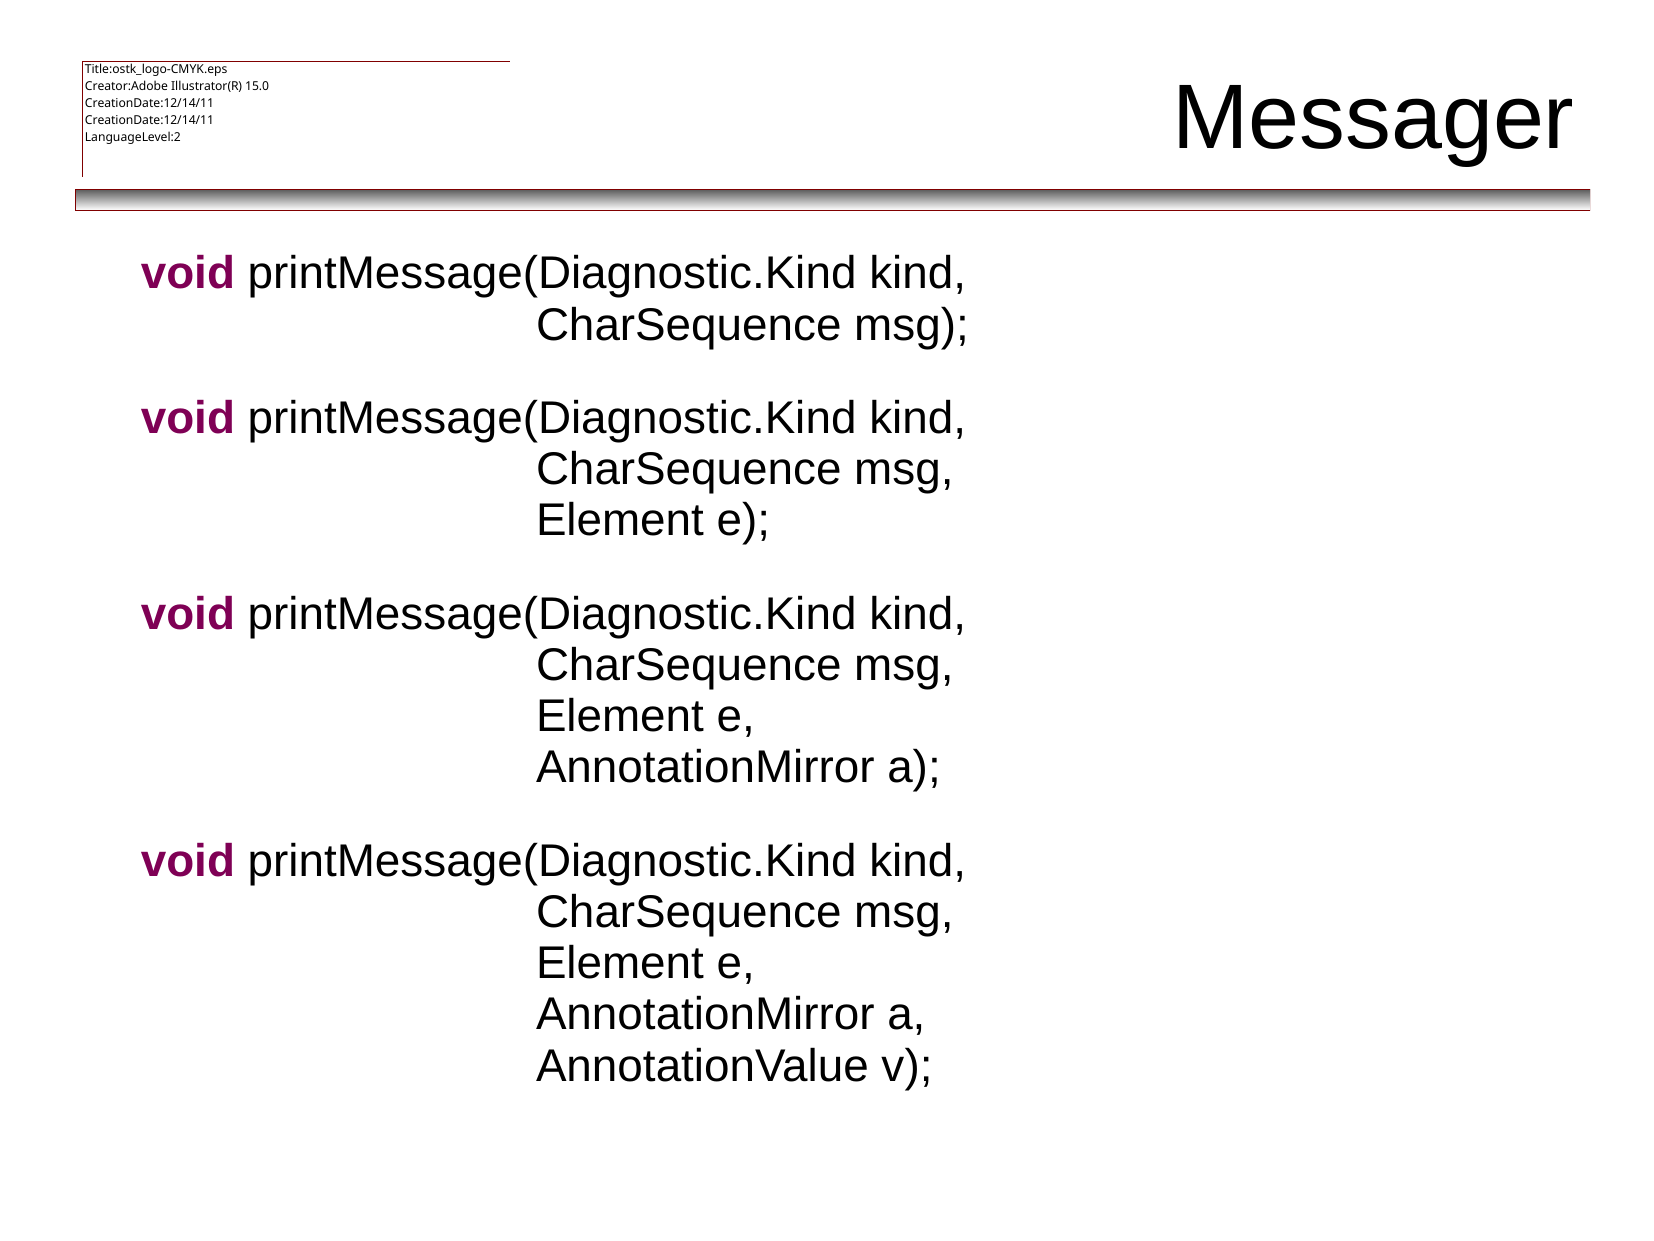

# Messager
 void printMessage(Diagnostic.Kind kind,
 CharSequence msg);
 void printMessage(Diagnostic.Kind kind,
 CharSequence msg,
 Element e);
 void printMessage(Diagnostic.Kind kind,
 CharSequence msg,
 Element e,
 AnnotationMirror a);
 void printMessage(Diagnostic.Kind kind,
 CharSequence msg,
 Element e,
 AnnotationMirror a,
 AnnotationValue v);